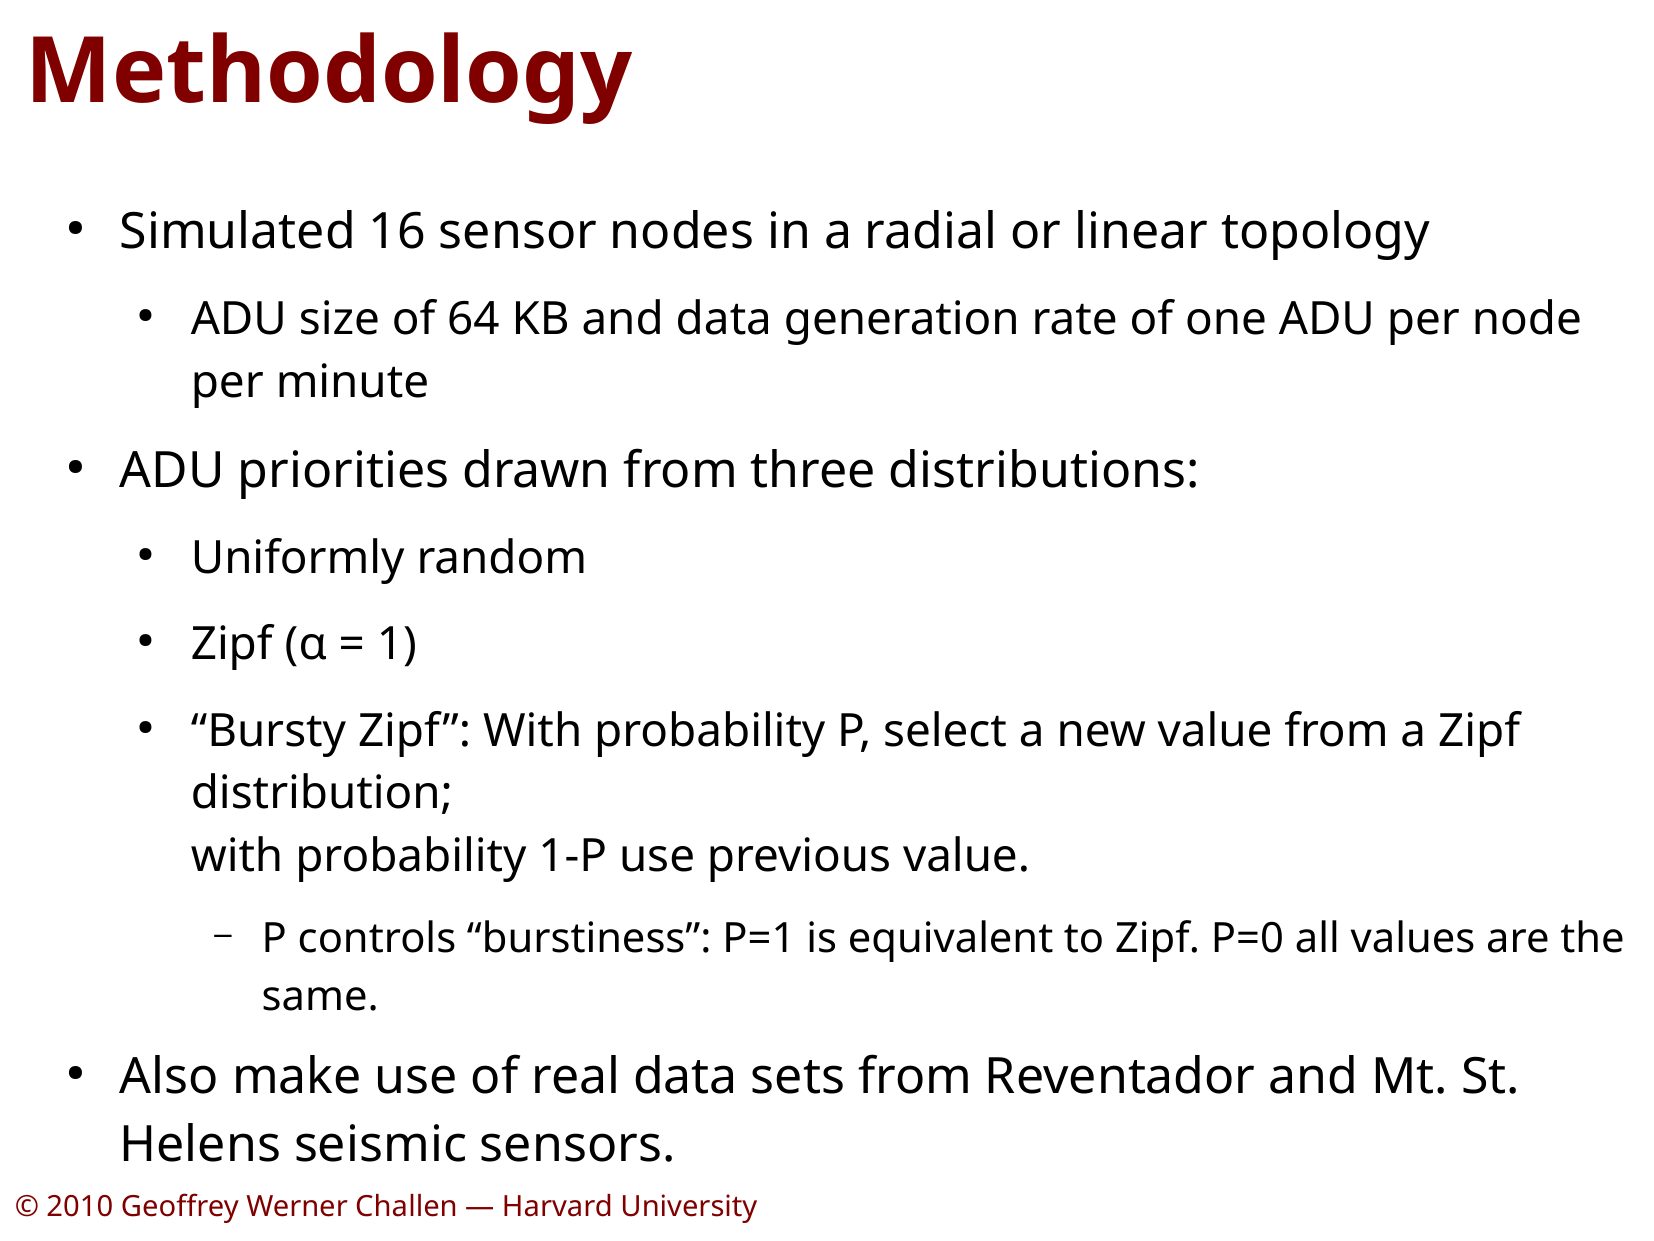

# Methodology
Simulated 16 sensor nodes in a radial or linear topology
ADU size of 64 KB and data generation rate of one ADU per node per minute
ADU priorities drawn from three distributions:
Uniformly random
Zipf (α = 1)
“Bursty Zipf”: With probability P, select a new value from a Zipf distribution;
with probability 1-P use previous value.
P controls “burstiness”: P=1 is equivalent to Zipf. P=0 all values are the same.
Also make use of real data sets from Reventador and Mt. St. Helens seismic sensors.